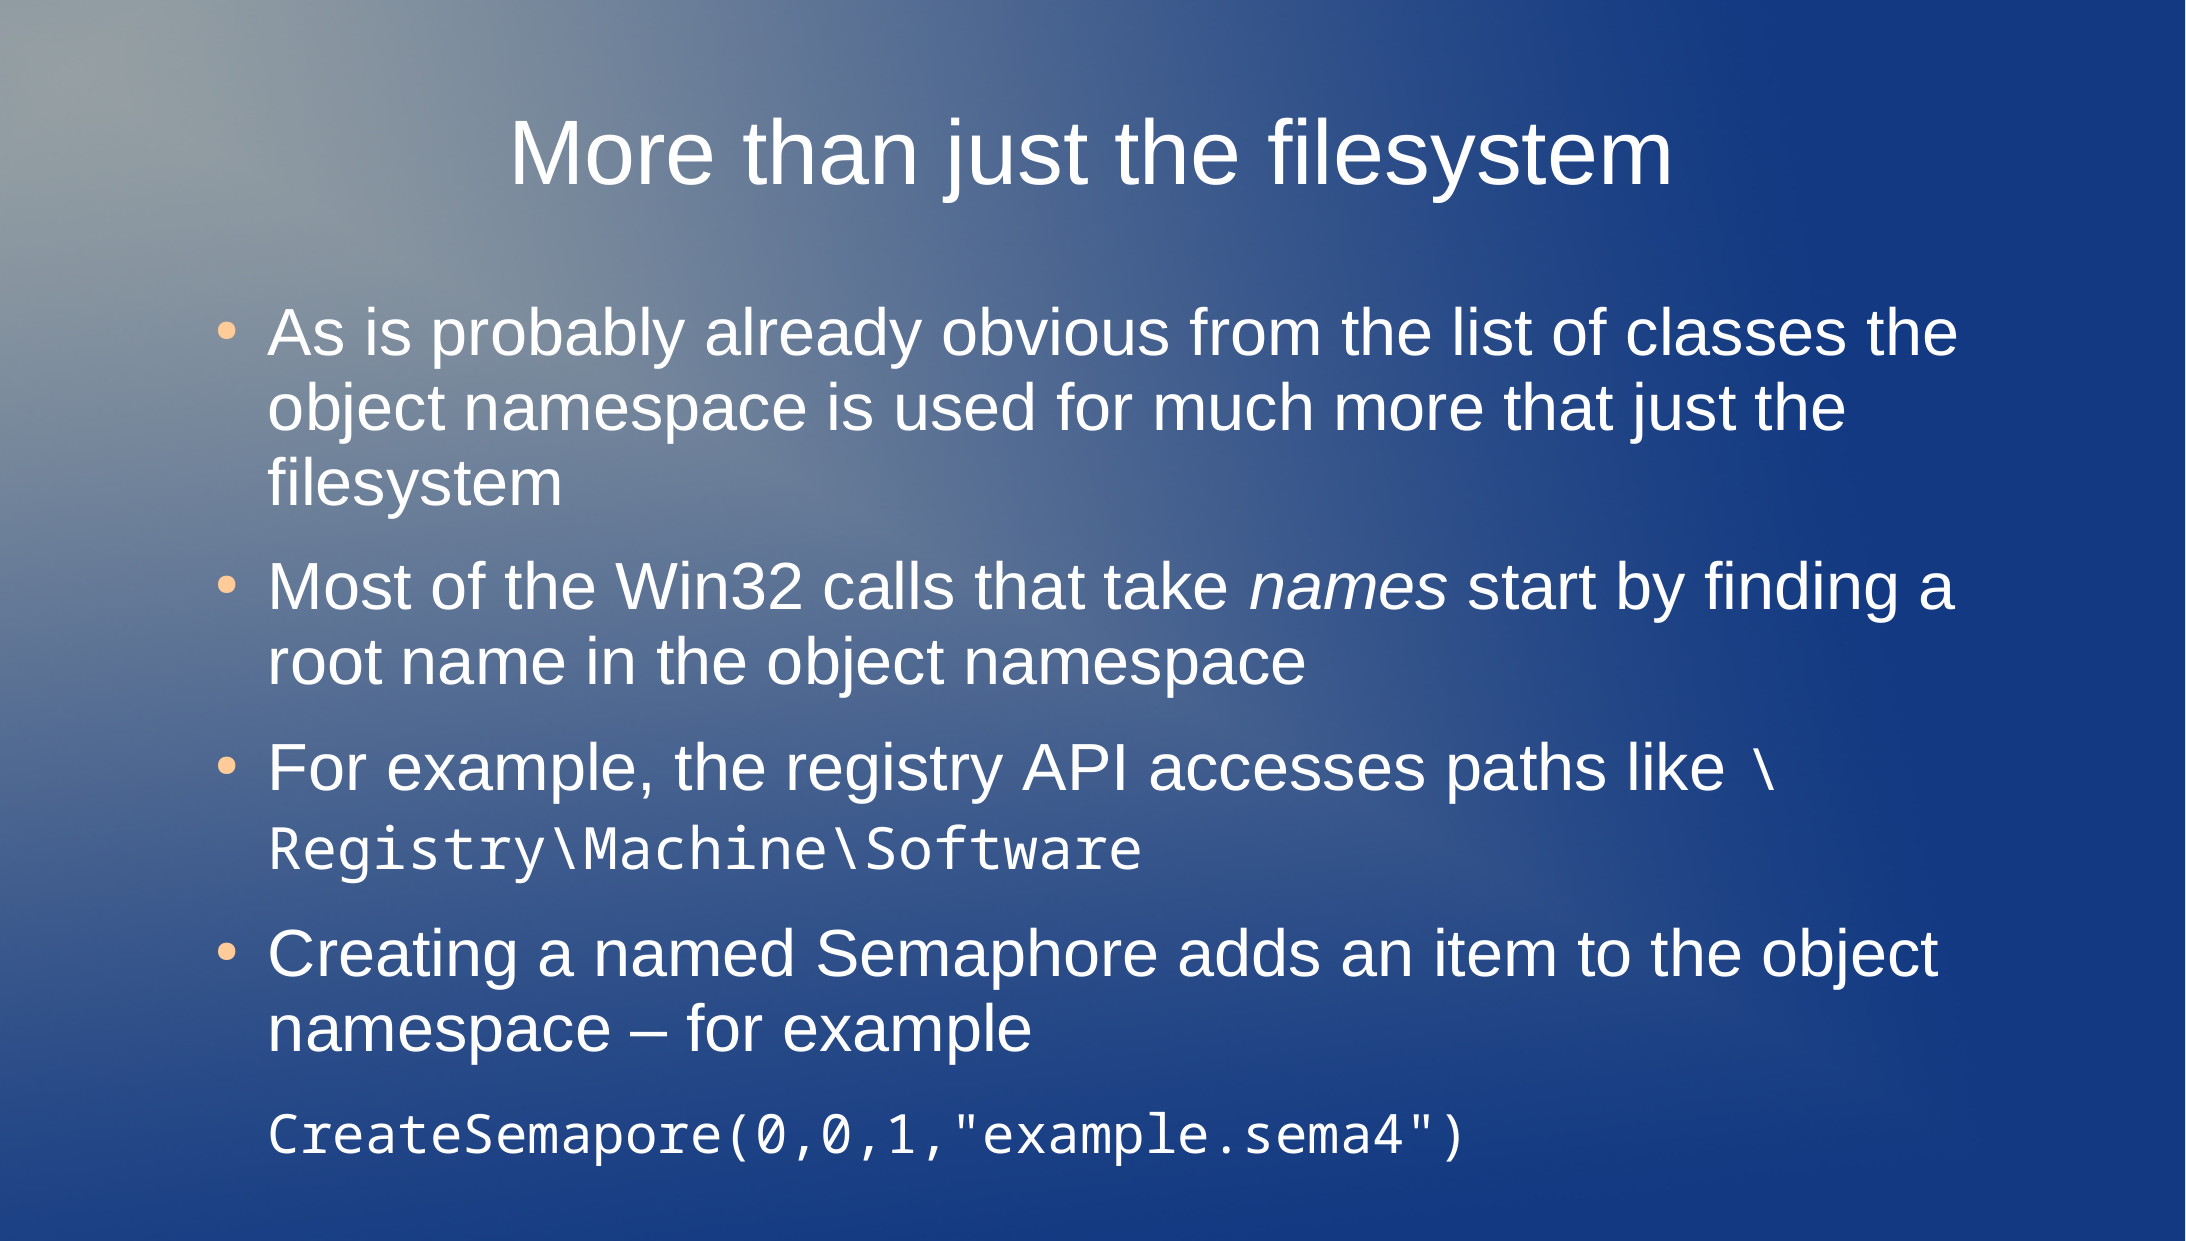

# More than just the filesystem
As is probably already obvious from the list of classes the object namespace is used for much more that just the filesystem
Most of the Win32 calls that take names start by finding a root name in the object namespace
For example, the registry API accesses paths like \Registry\Machine\Software
Creating a named Semaphore adds an item to the object namespace – for example
CreateSemapore(0,0,1,"example.sema4")